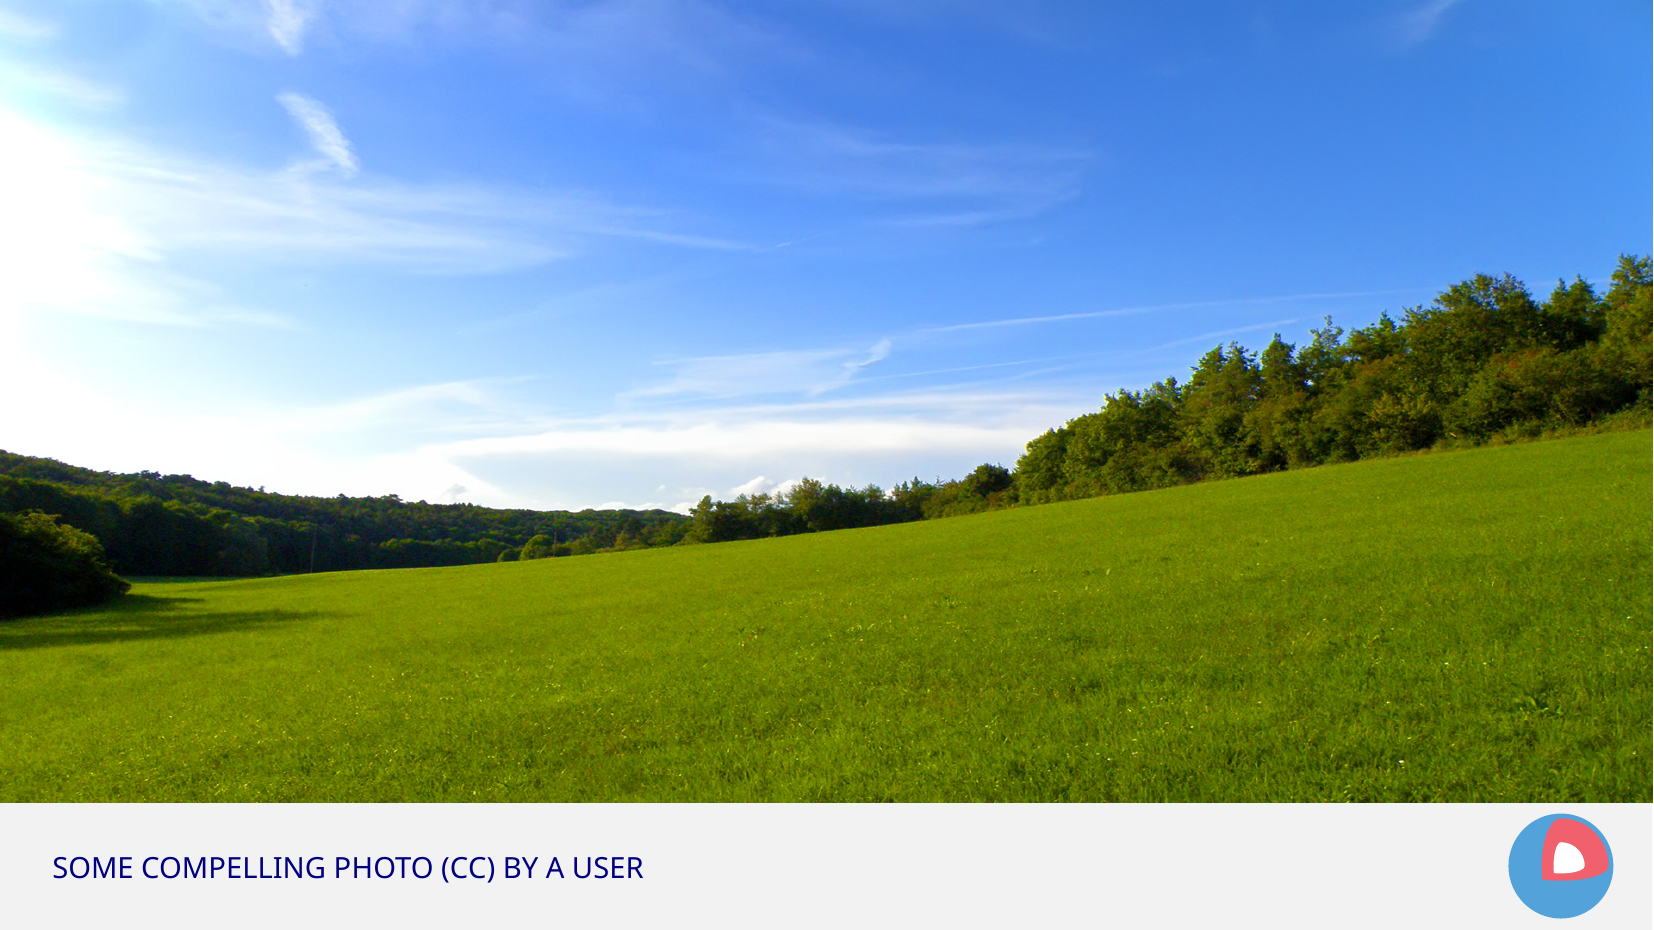

SOME COMPELLING PHOTO (CC) BY A USER